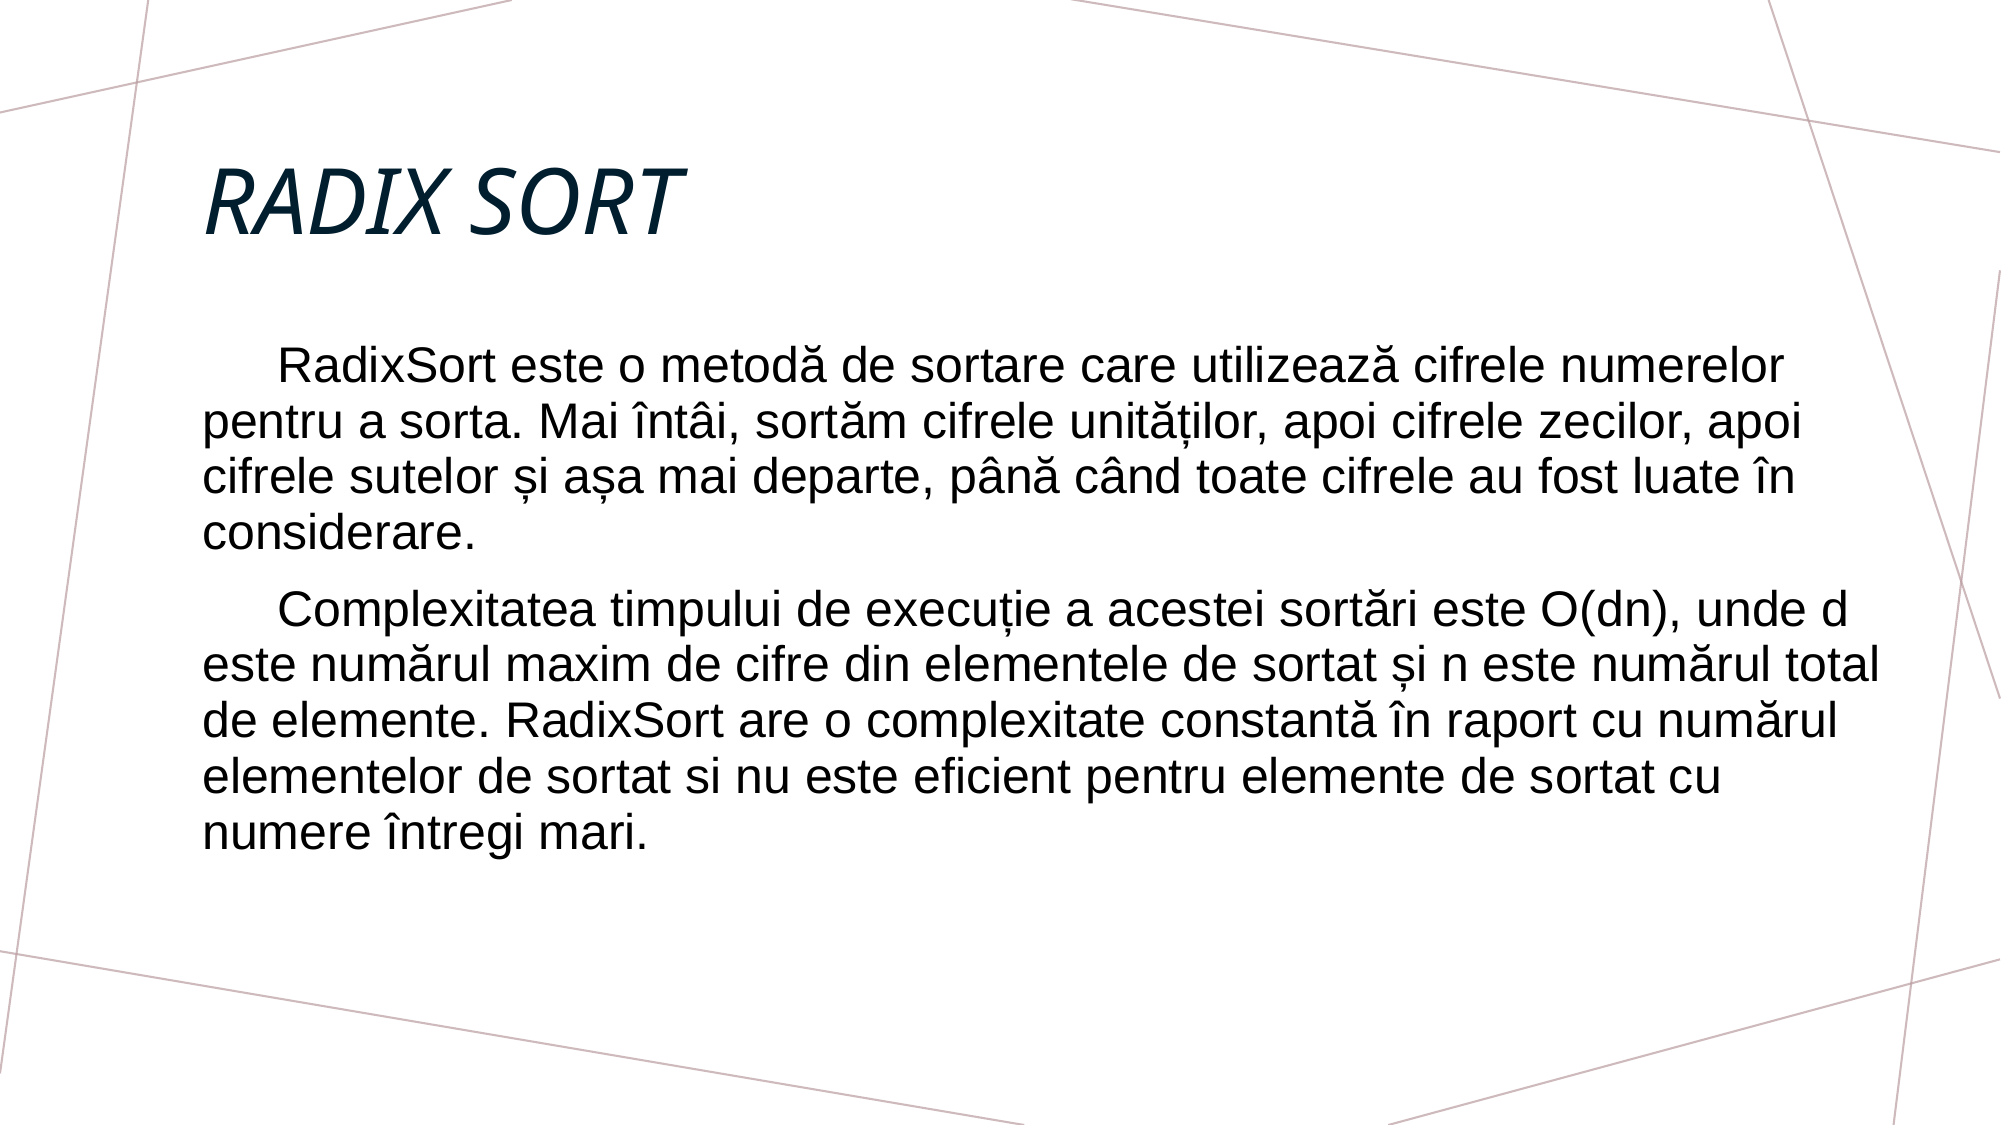

# Radix sort
	RadixSort este o metodă de sortare care utilizează cifrele numerelor pentru a sorta. Mai întâi, sortăm cifrele unităților, apoi cifrele zecilor, apoi cifrele sutelor și așa mai departe, până când toate cifrele au fost luate în considerare.
	Complexitatea timpului de execuție a acestei sortări este O(dn), unde d este numărul maxim de cifre din elementele de sortat și n este numărul total de elemente. RadixSort are o complexitate constantă în raport cu numărul elementelor de sortat si nu este eficient pentru elemente de sortat cu numere întregi mari.